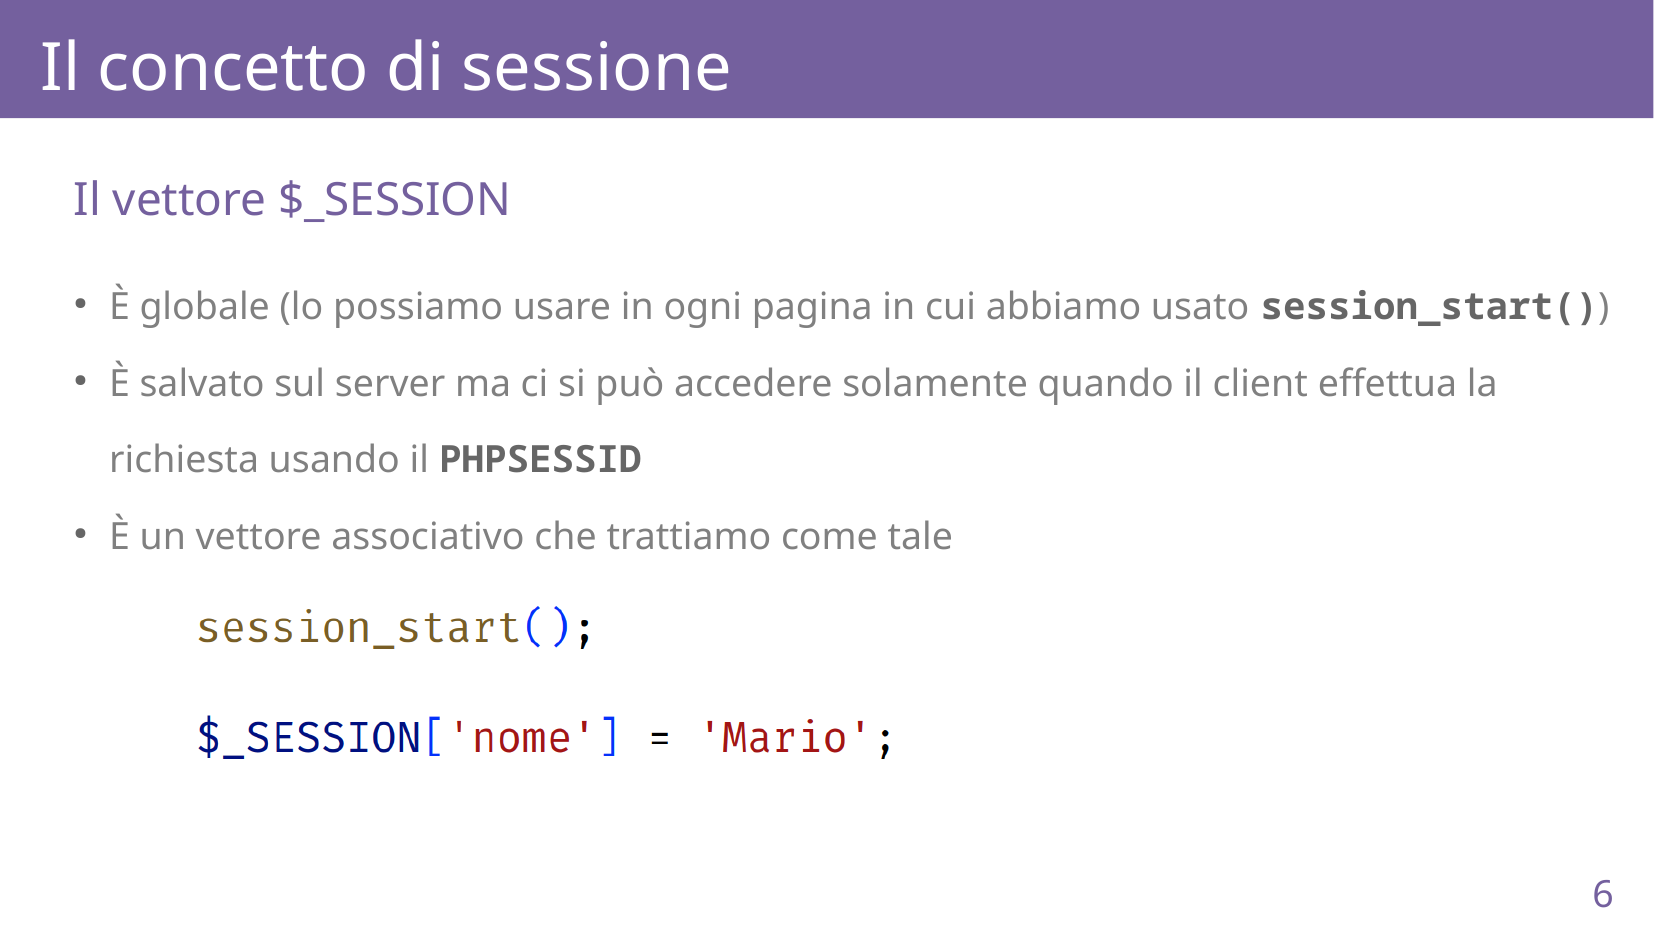

Il concetto di sessione
Il vettore $_SESSION
È globale (lo possiamo usare in ogni pagina in cui abbiamo usato session_start())
È salvato sul server ma ci si può accedere solamente quando il client effettua la
richiesta usando il PHPSESSID
È un vettore associativo che trattiamo come tale